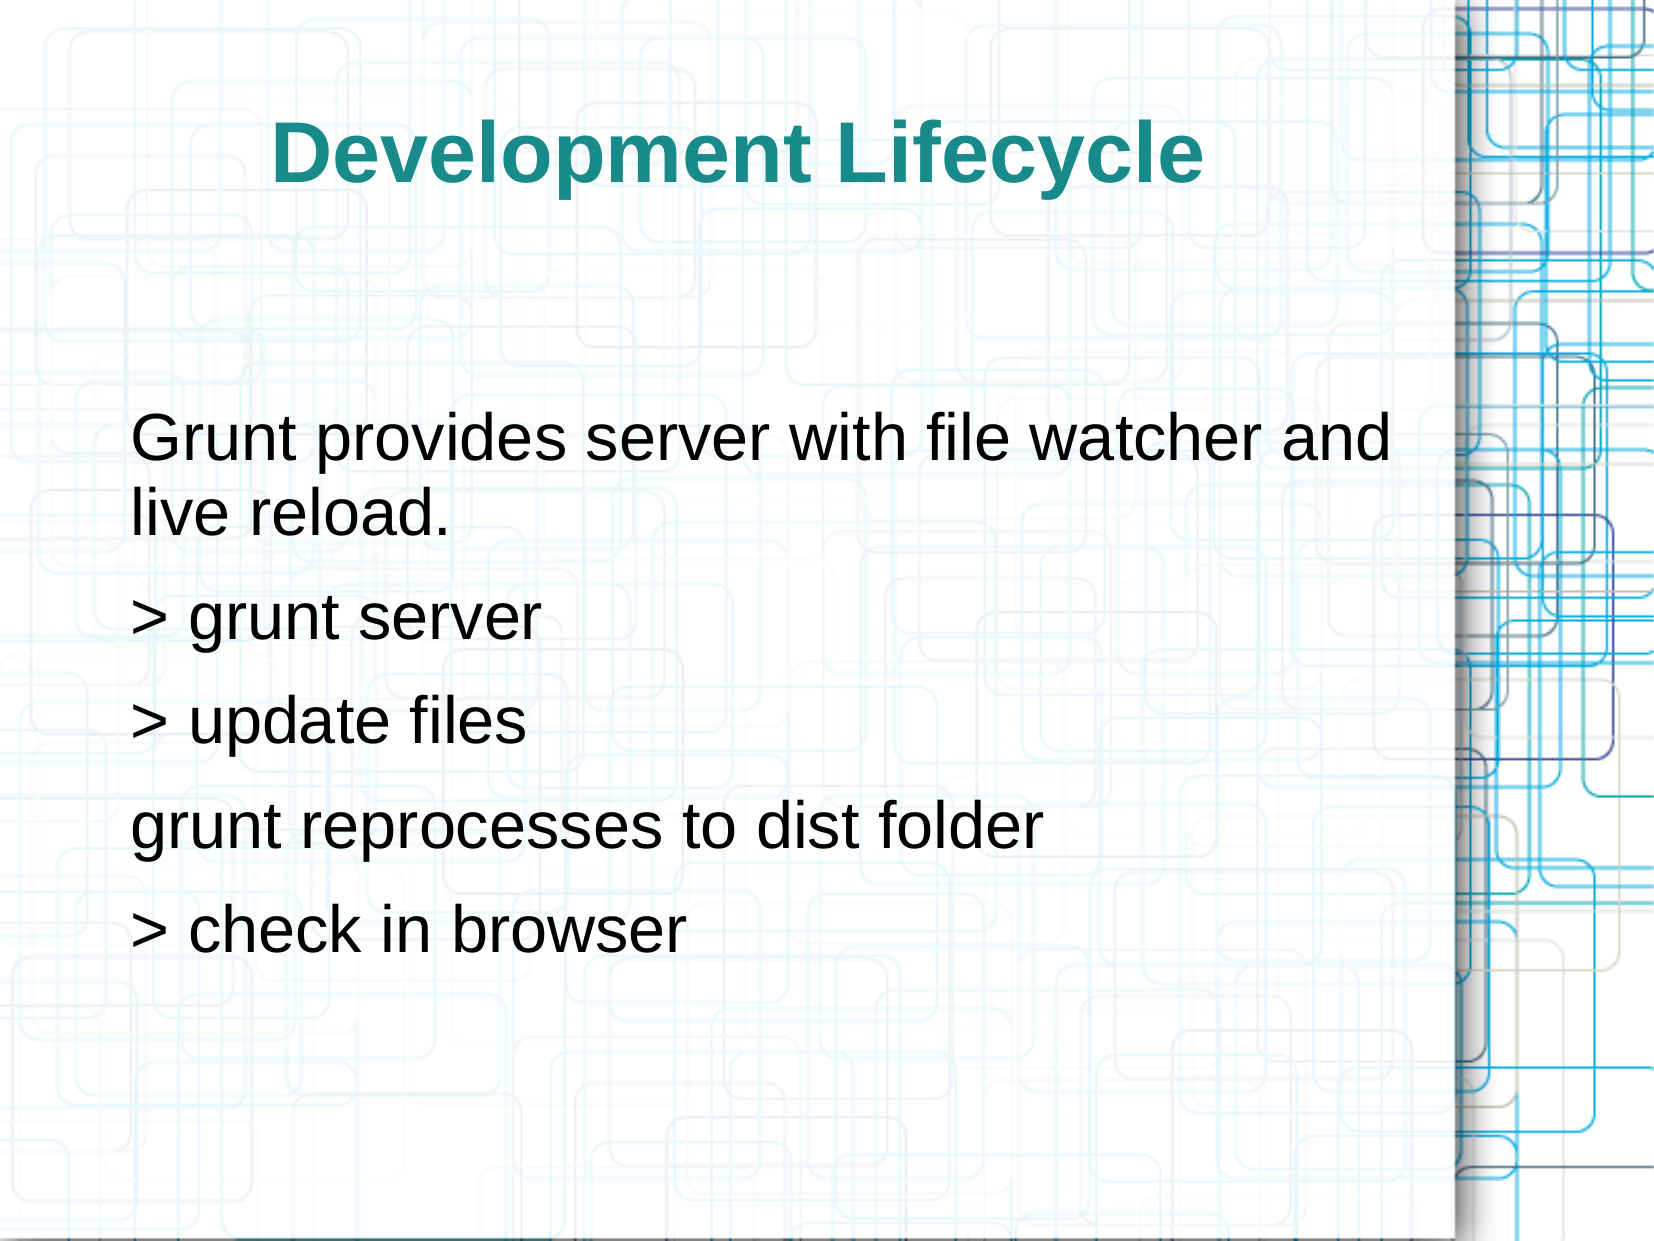

# Development Lifecycle
Grunt provides server with file watcher and live reload.
> grunt server
> update files
grunt reprocesses to dist folder
> check in browser